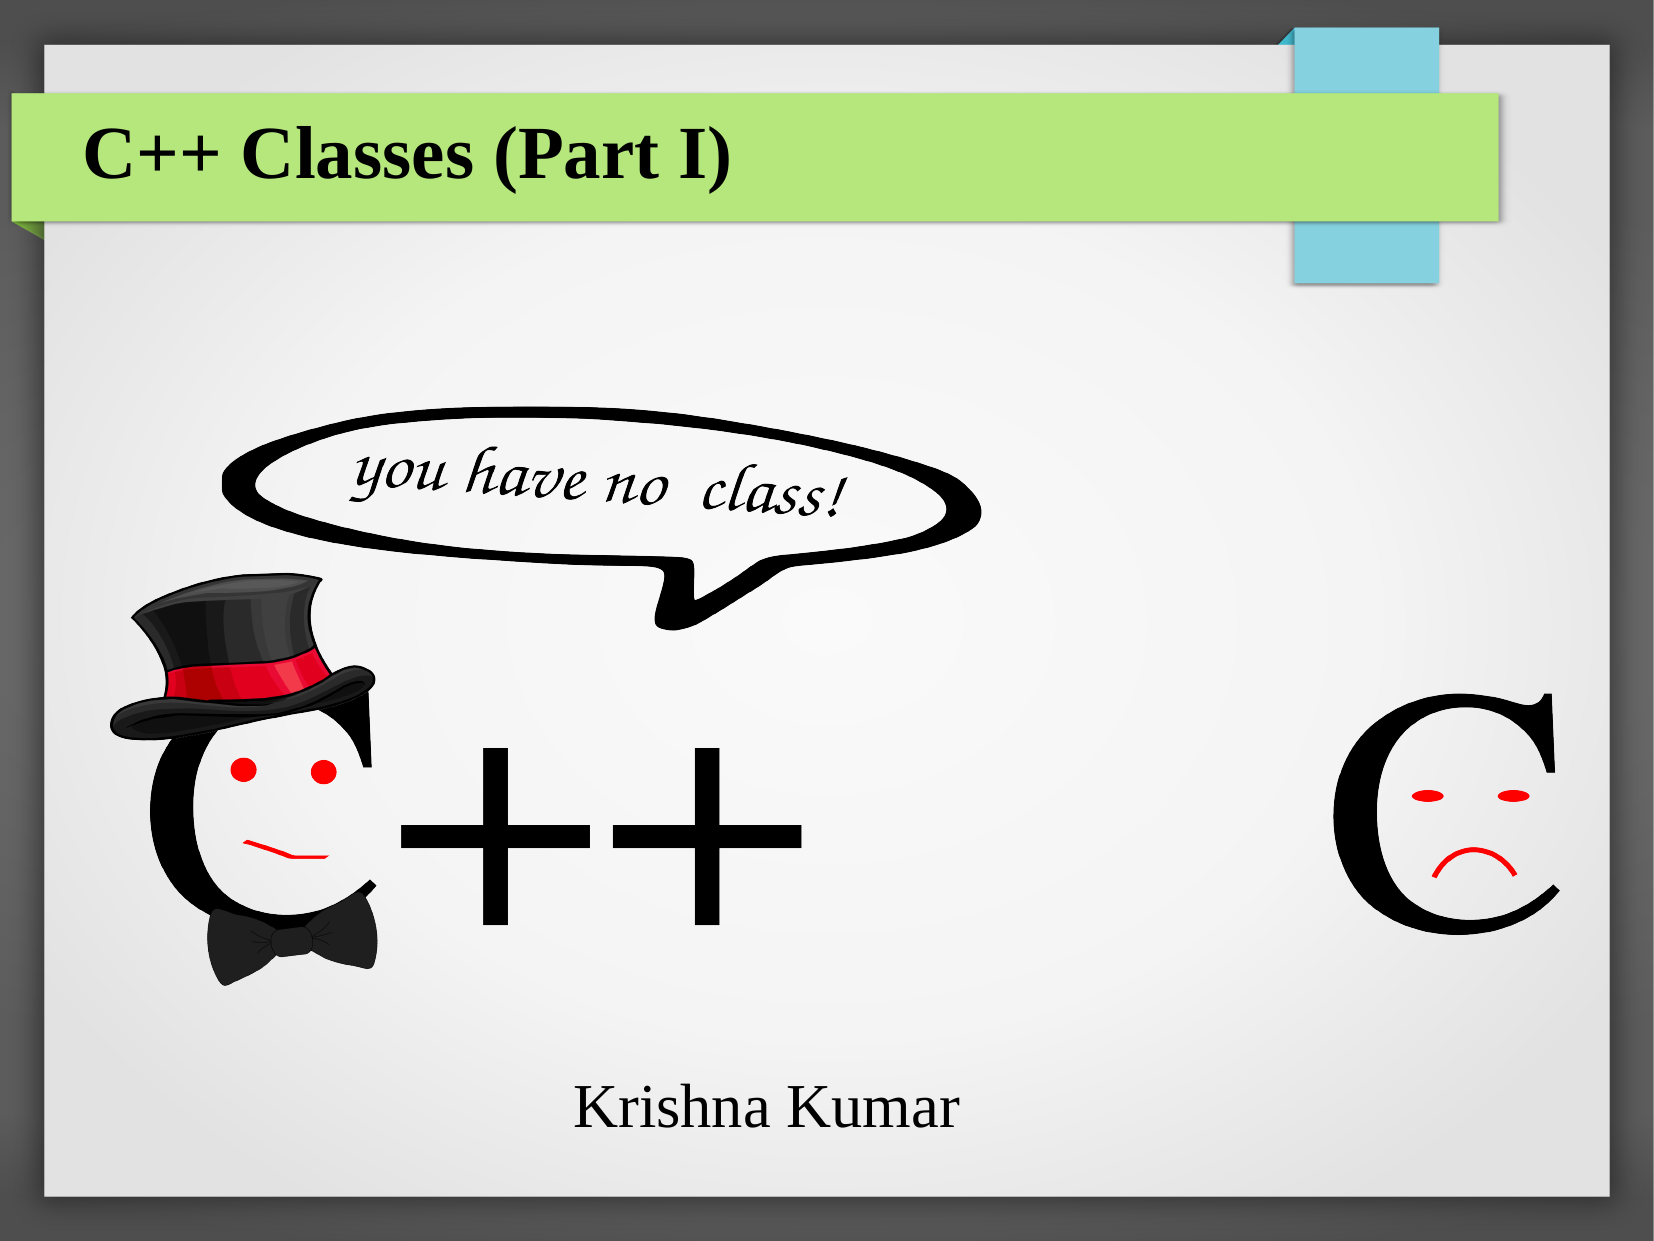

# C++ Classes (Part I)
Krishna Kumar